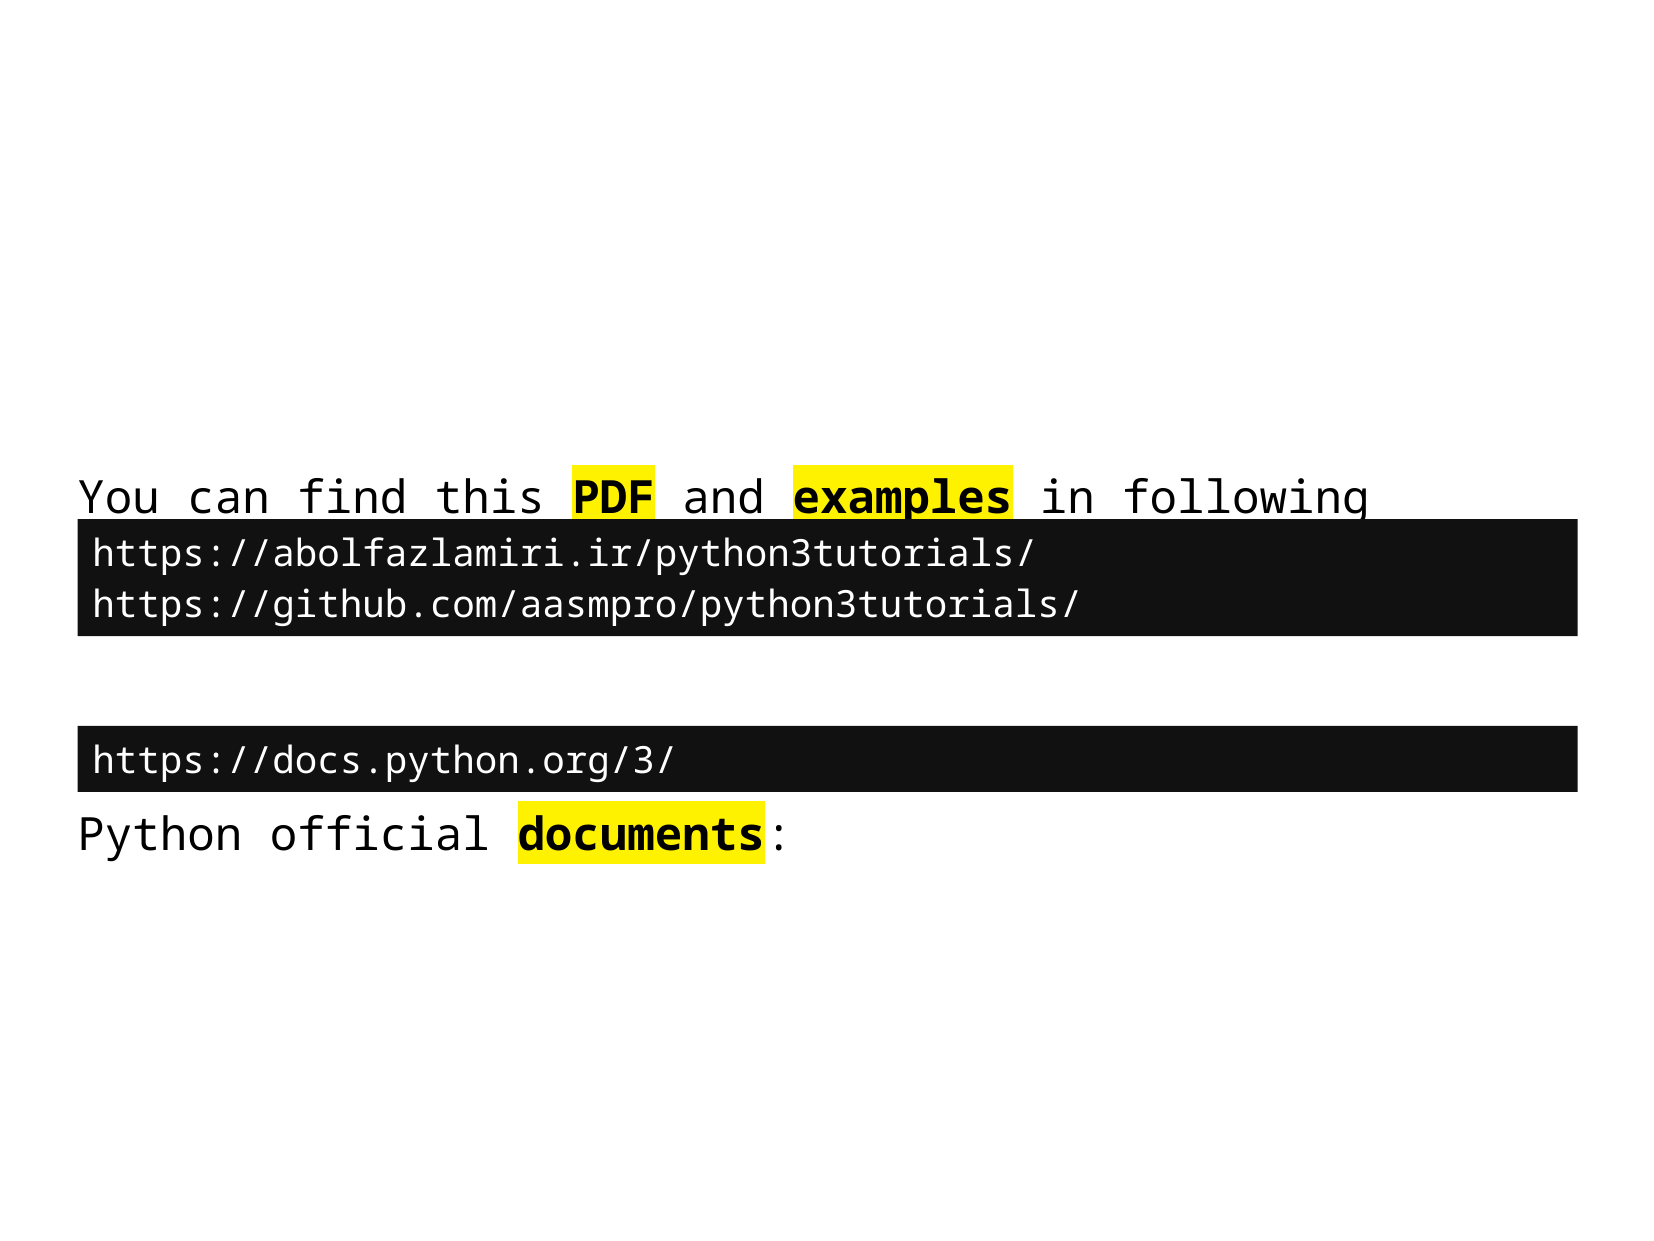

You can find this PDF and examples in following locations:
Python official documents:
created by Abolfazl Amiri
https://abolfazlamiri.ir/python3tutorials/
https://github.com/aasmpro/python3tutorials/
https://docs.python.org/3/